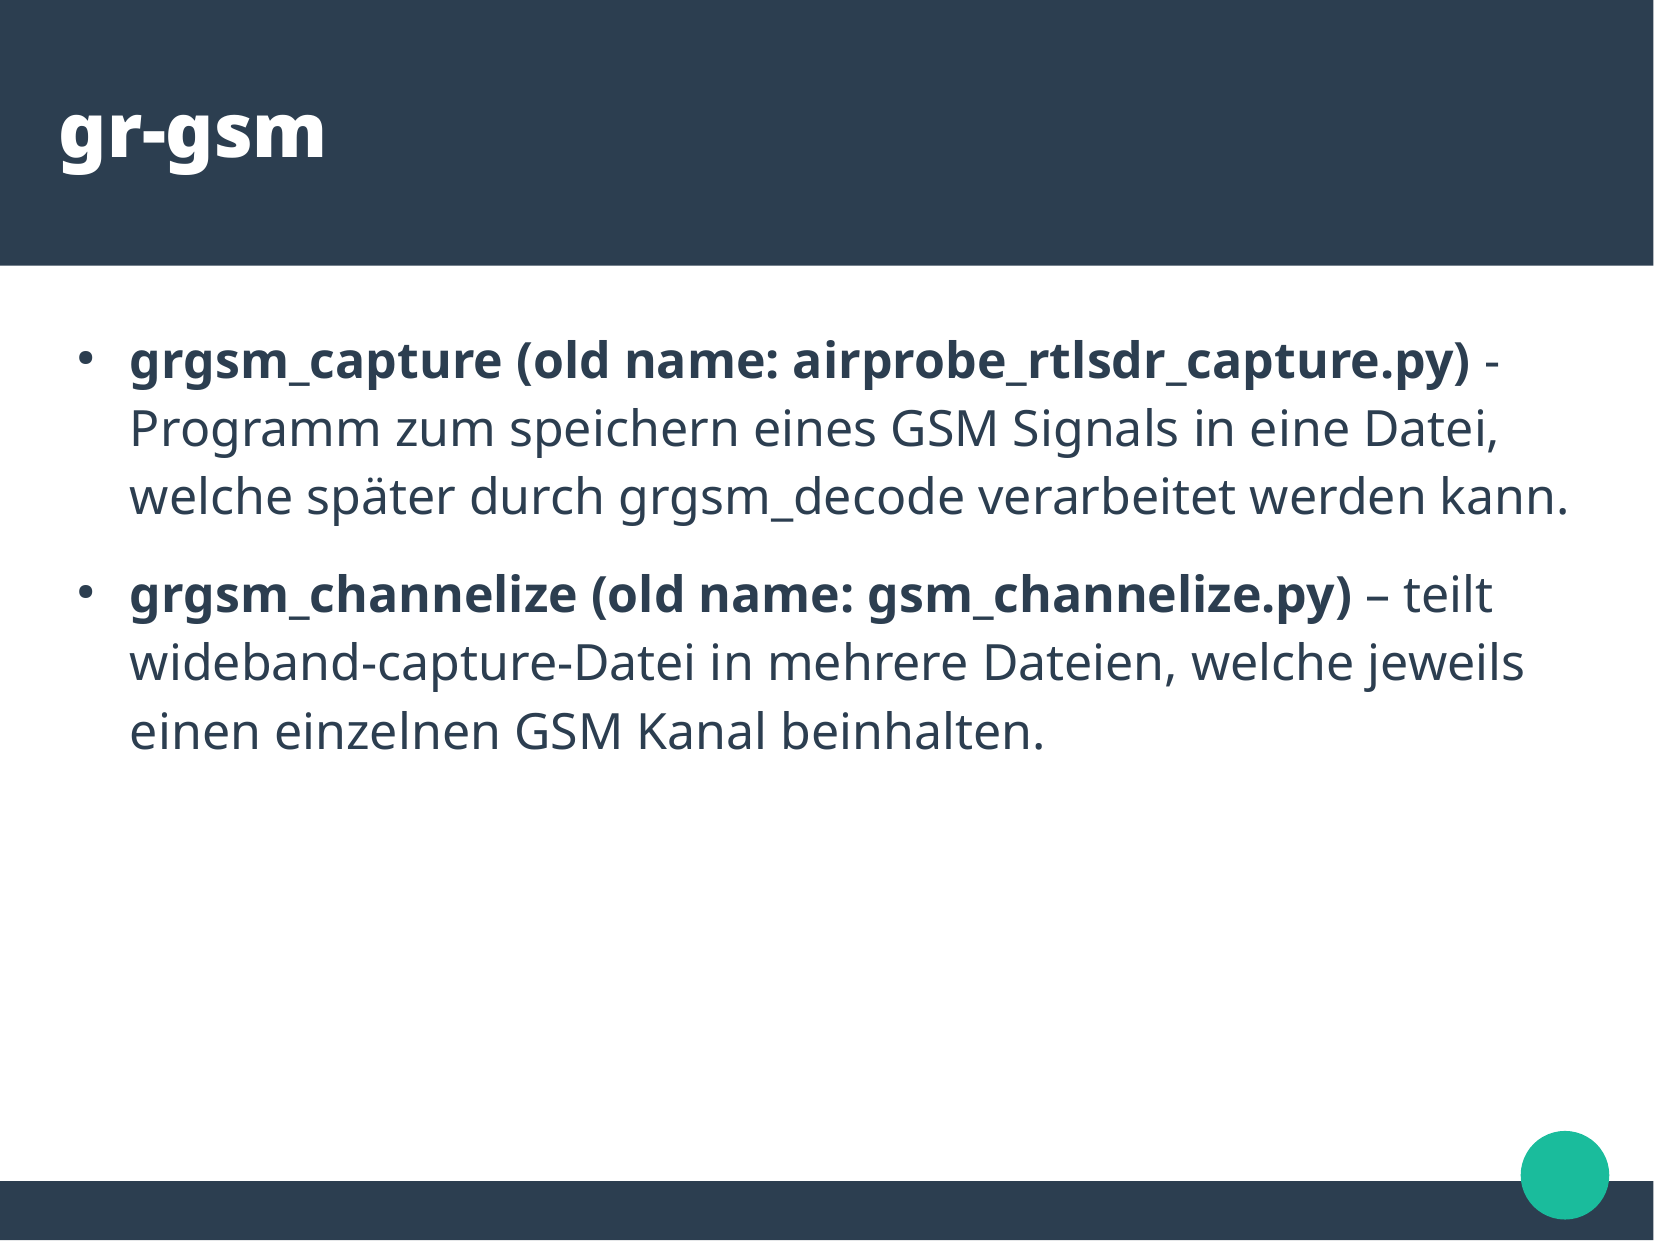

# gr-gsm
grgsm_capture (old name: airprobe_rtlsdr_capture.py) - Programm zum speichern eines GSM Signals in eine Datei, welche später durch grgsm_decode verarbeitet werden kann.
grgsm_channelize (old name: gsm_channelize.py) – teilt wideband-capture-Datei in mehrere Dateien, welche jeweils einen einzelnen GSM Kanal beinhalten.